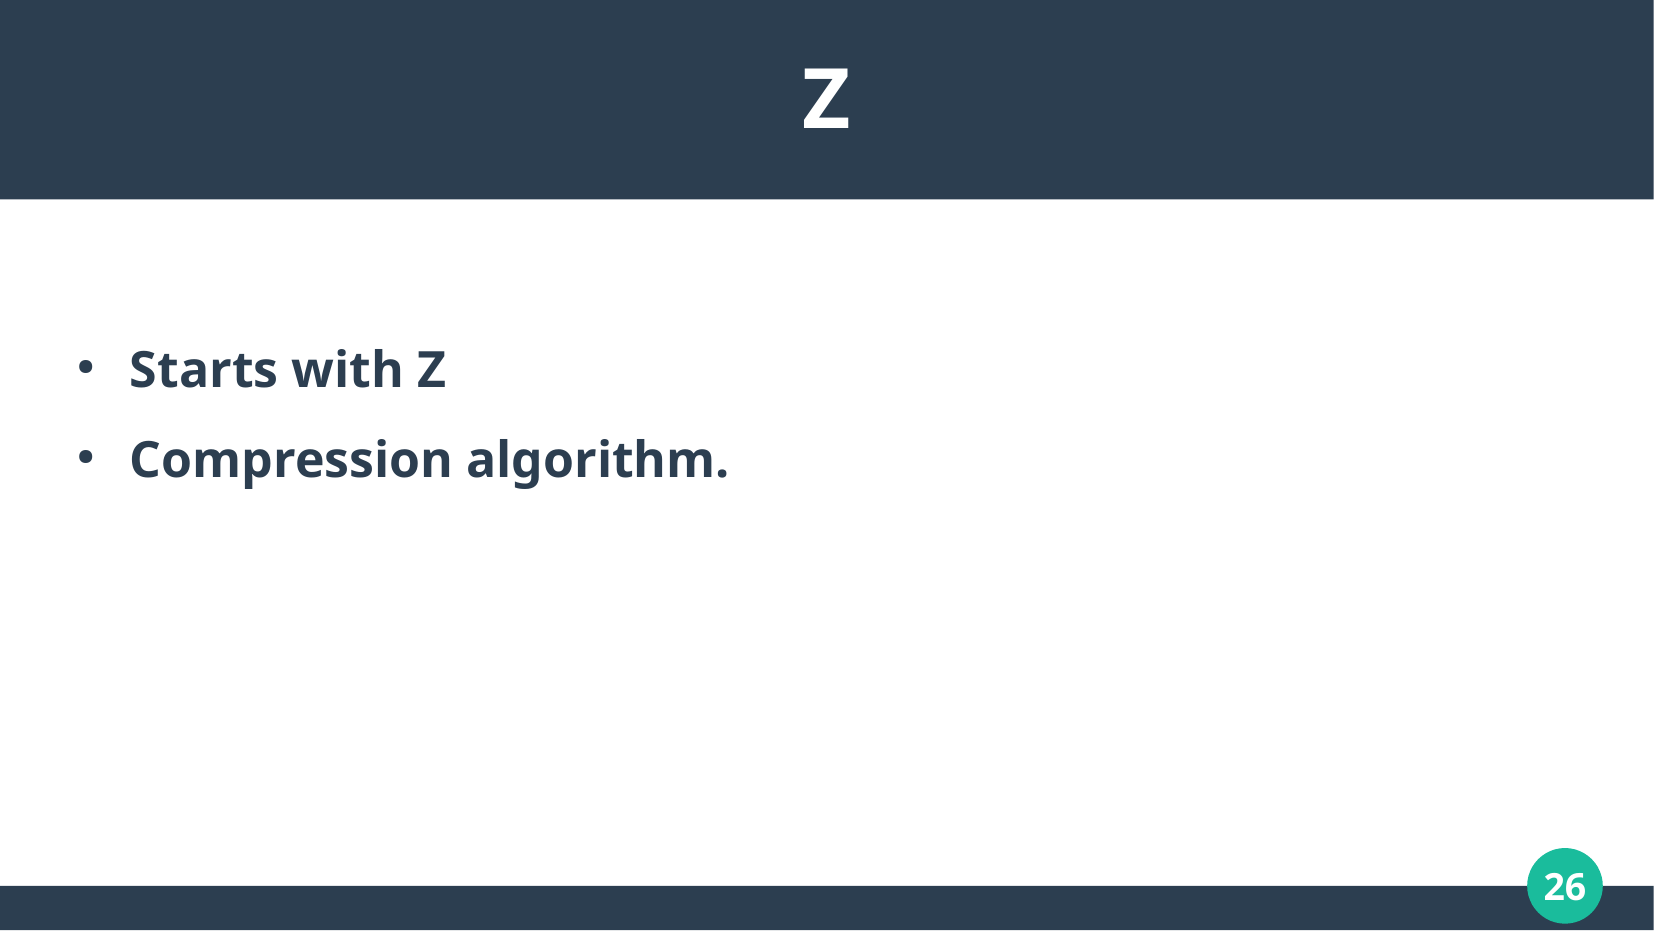

# Z
Starts with Z
Compression algorithm.